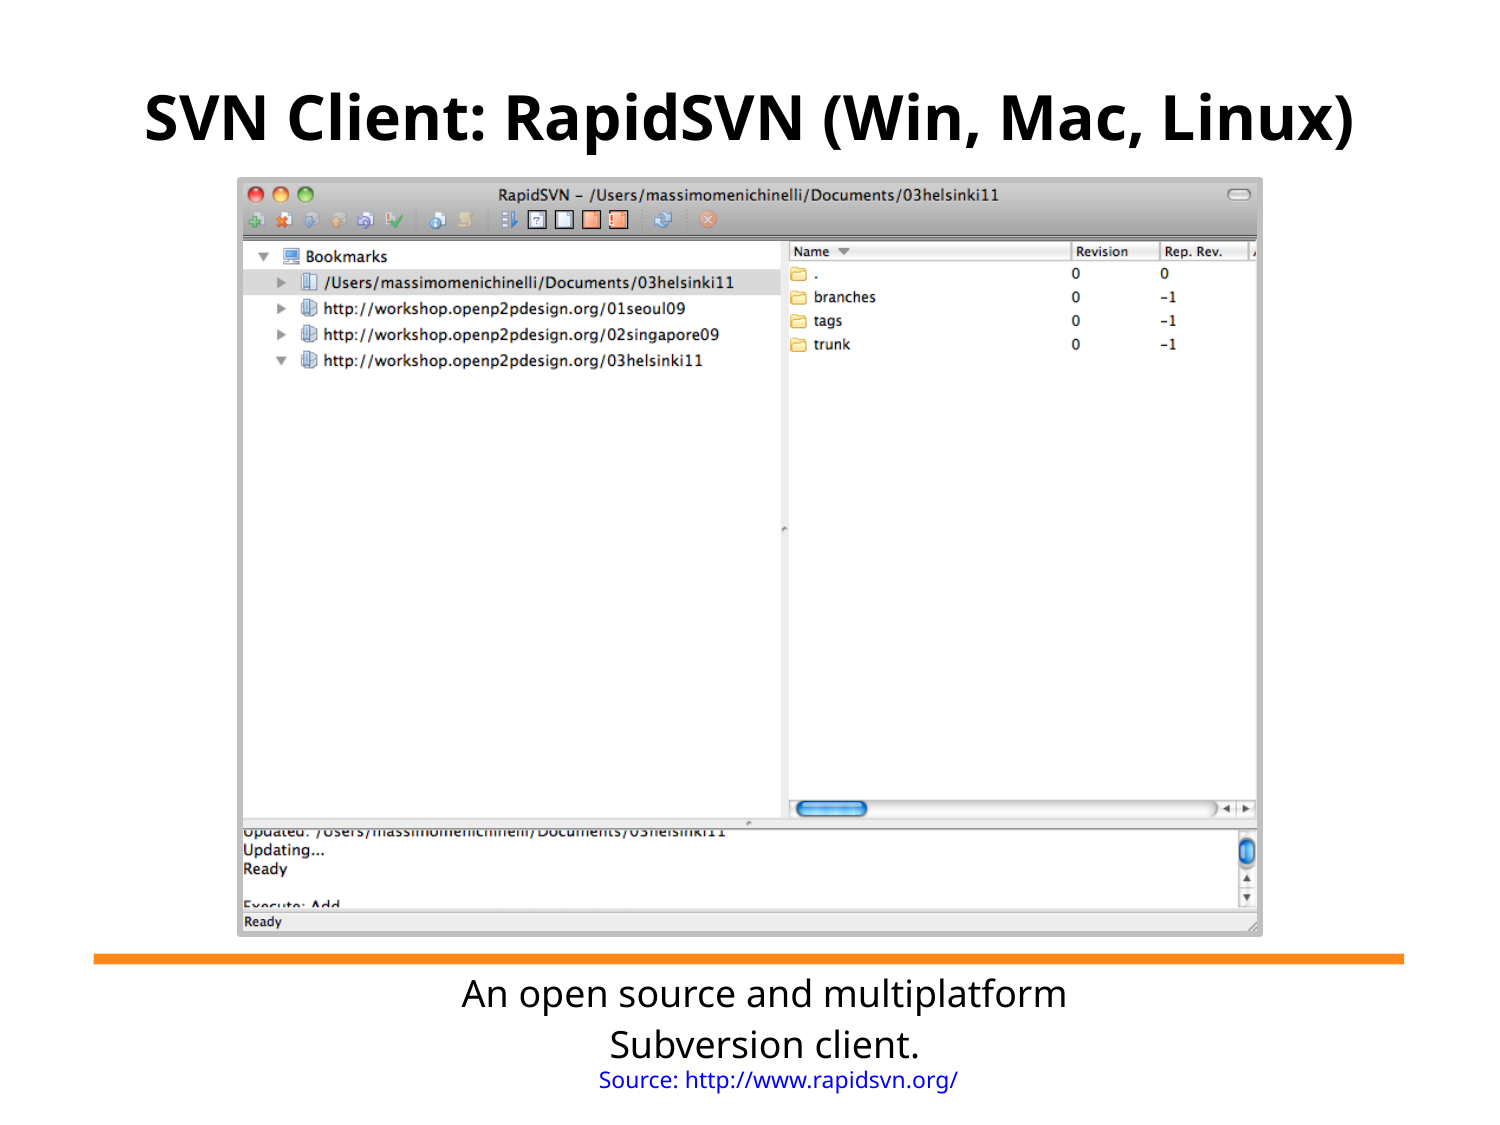

# SVN Client: RapidSVN (Win, Mac, Linux)
An open source and multiplatform Subversion client.
Source: http://www.rapidsvn.org/